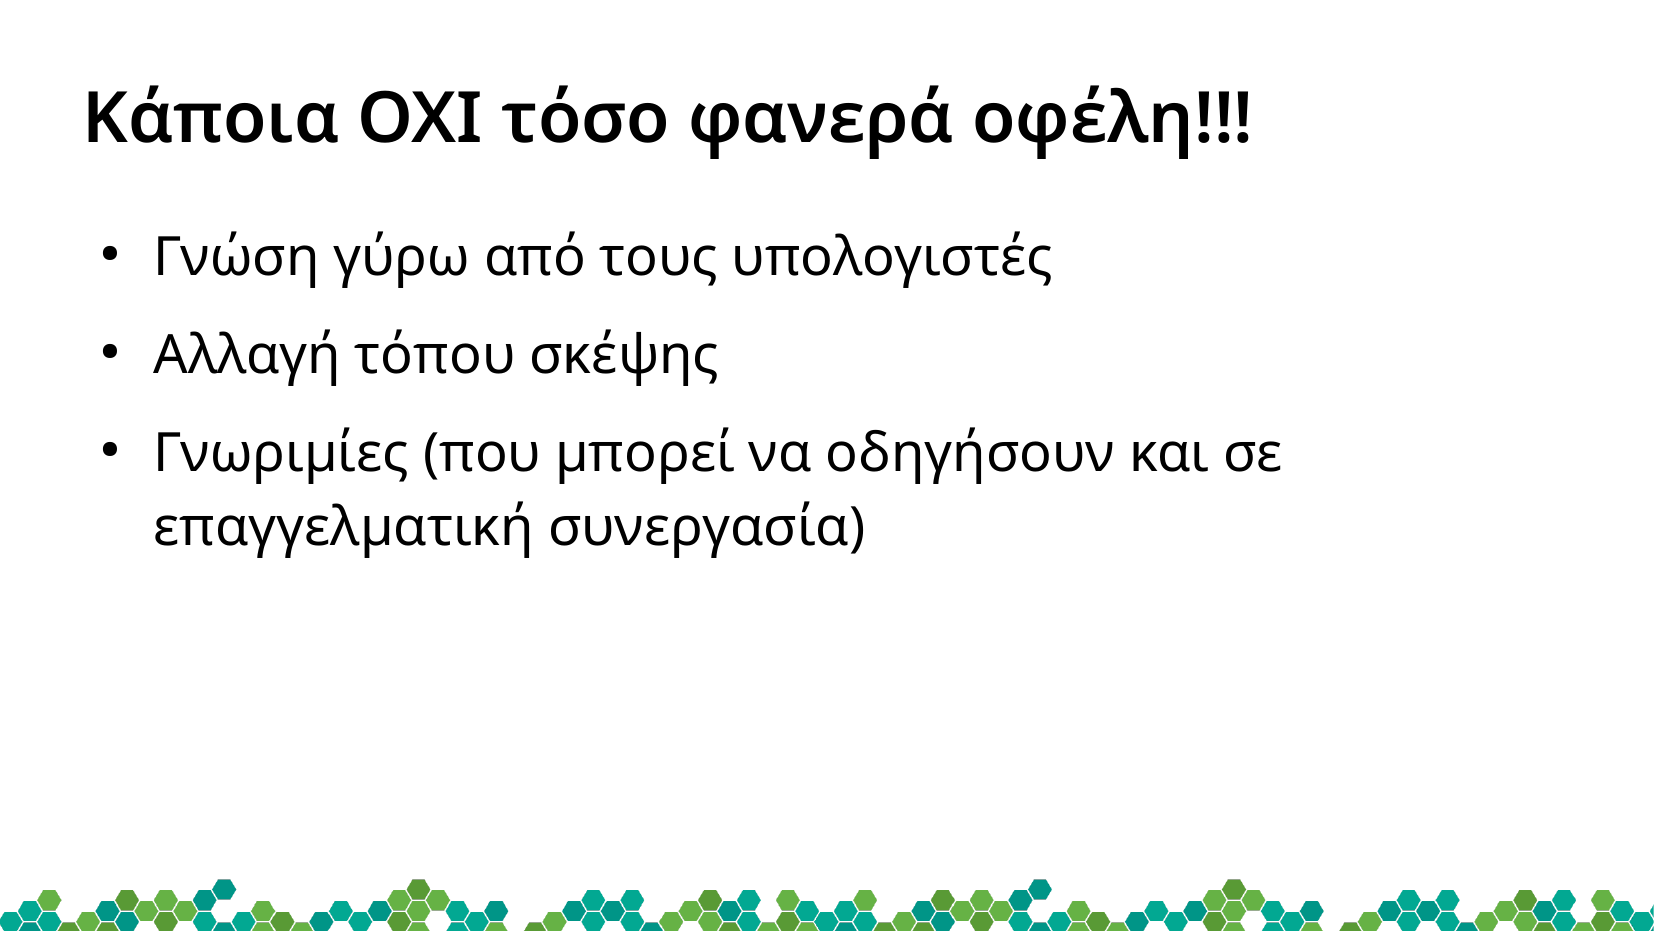

# Κάποια ΟΧΙ τόσο φανερά οφέλη!!!
Γνώση γύρω από τους υπολογιστές
Αλλαγή τόπου σκέψης
Γνωριμίες (που μπορεί να οδηγήσουν και σε επαγγελματική συνεργασία)